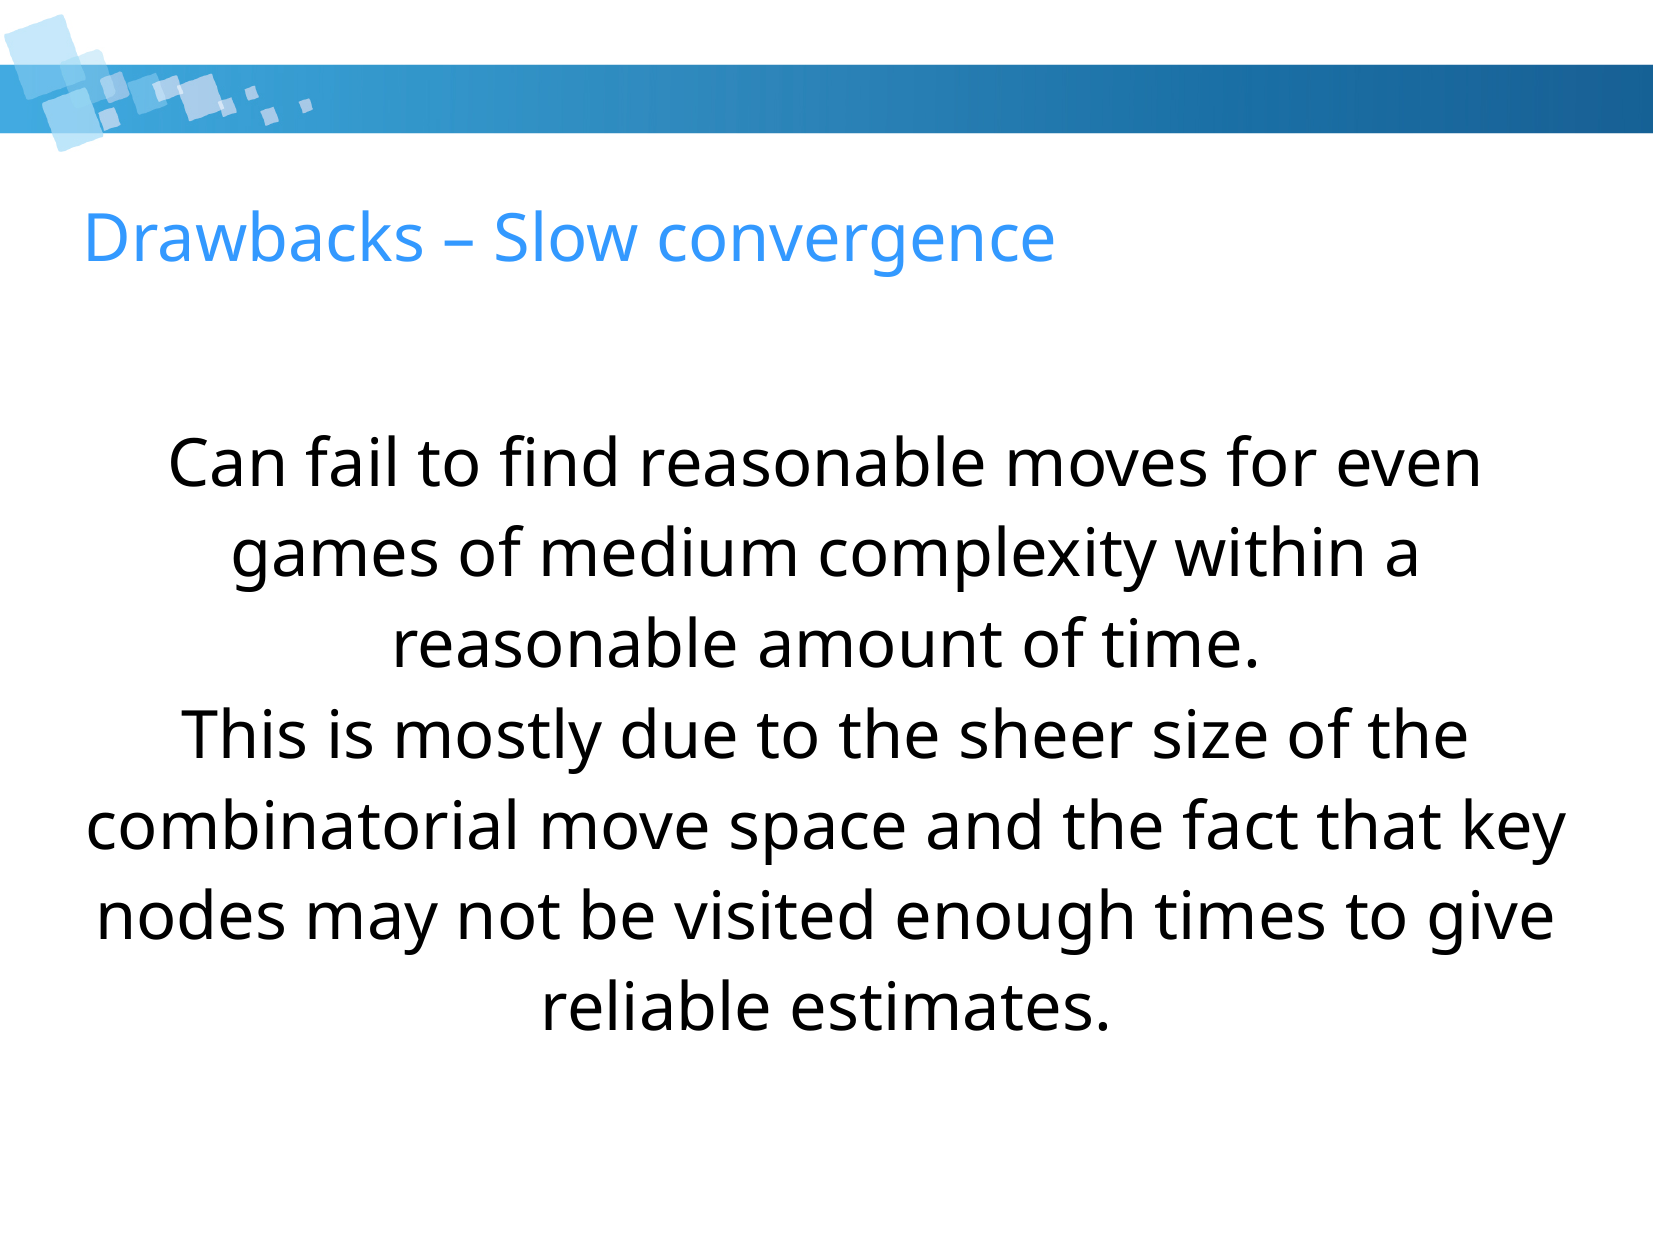

# Drawbacks – Slow convergence
Can fail to find reasonable moves for even games of medium complexity within a reasonable amount of time.
This is mostly due to the sheer size of the combinatorial move space and the fact that key nodes may not be visited enough times to give reliable estimates.